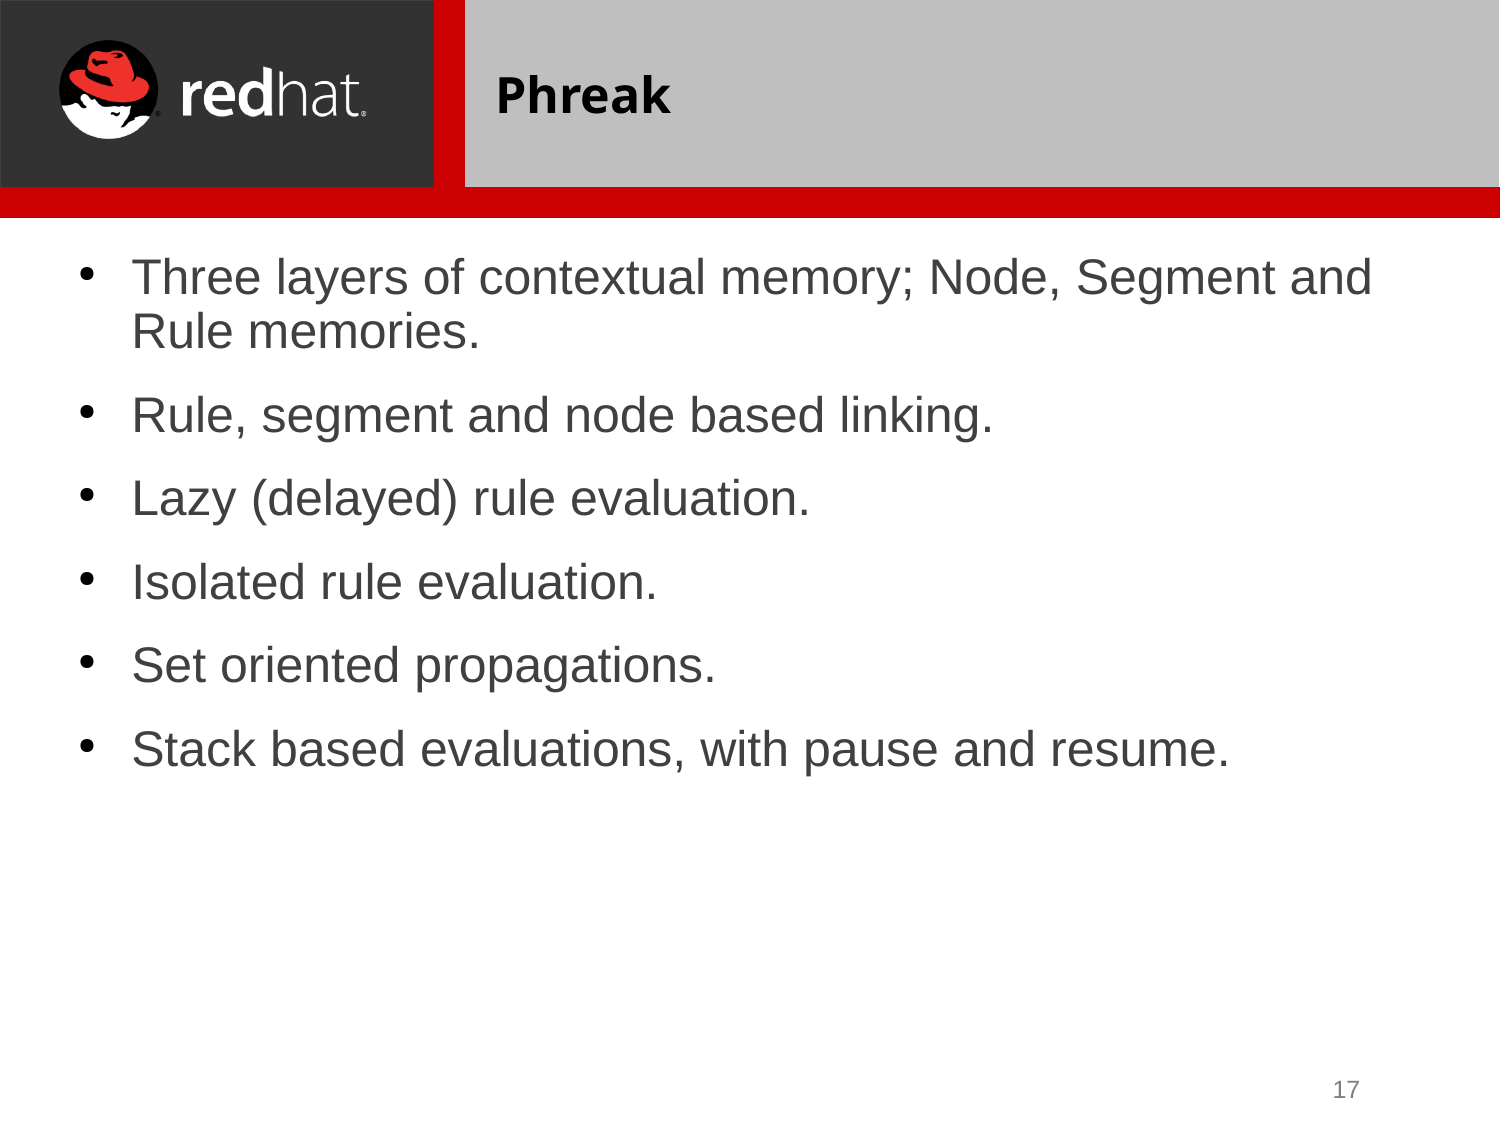

# Phreak
Three layers of contextual memory; Node, Segment and Rule memories.
Rule, segment and node based linking.
Lazy (delayed) rule evaluation.
Isolated rule evaluation.
Set oriented propagations.
Stack based evaluations, with pause and resume.